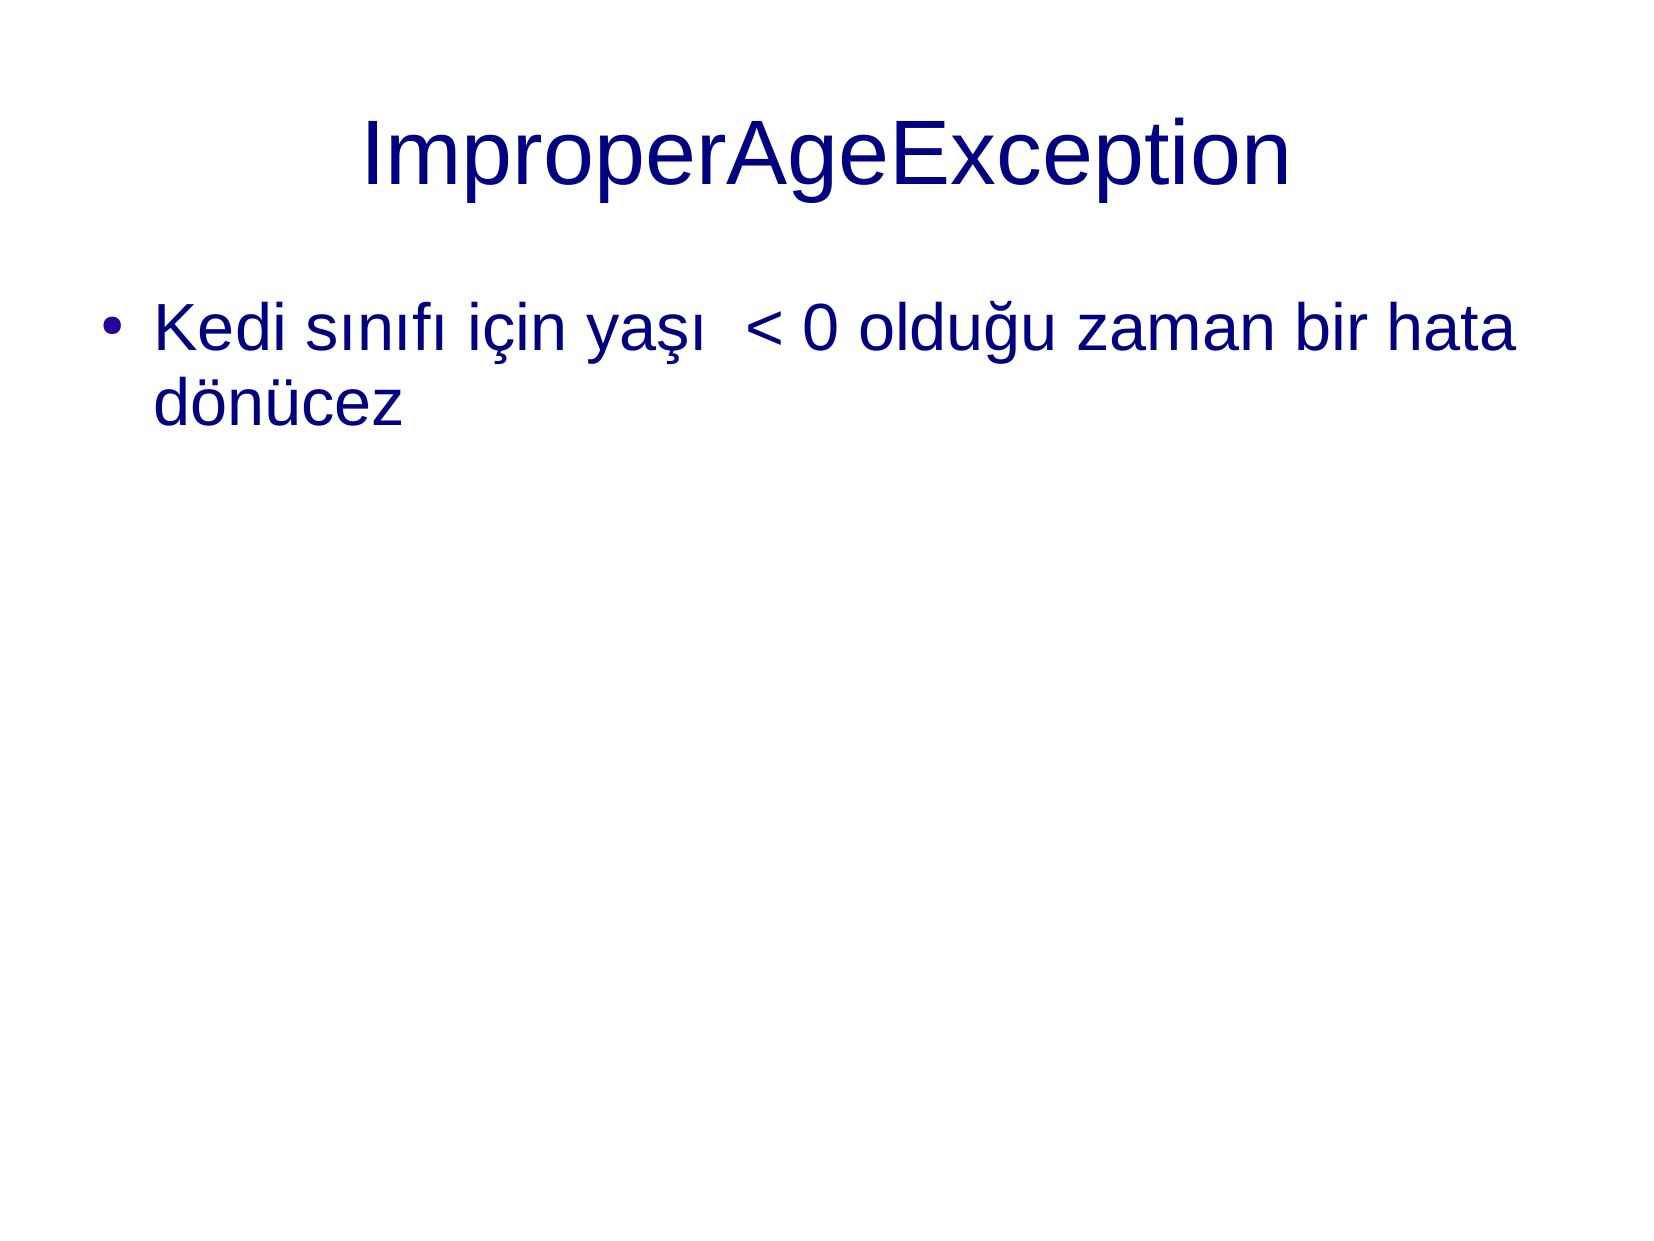

# ImproperAgeException
Kedi sınıfı için yaşı < 0 olduğu zaman bir hata dönücez